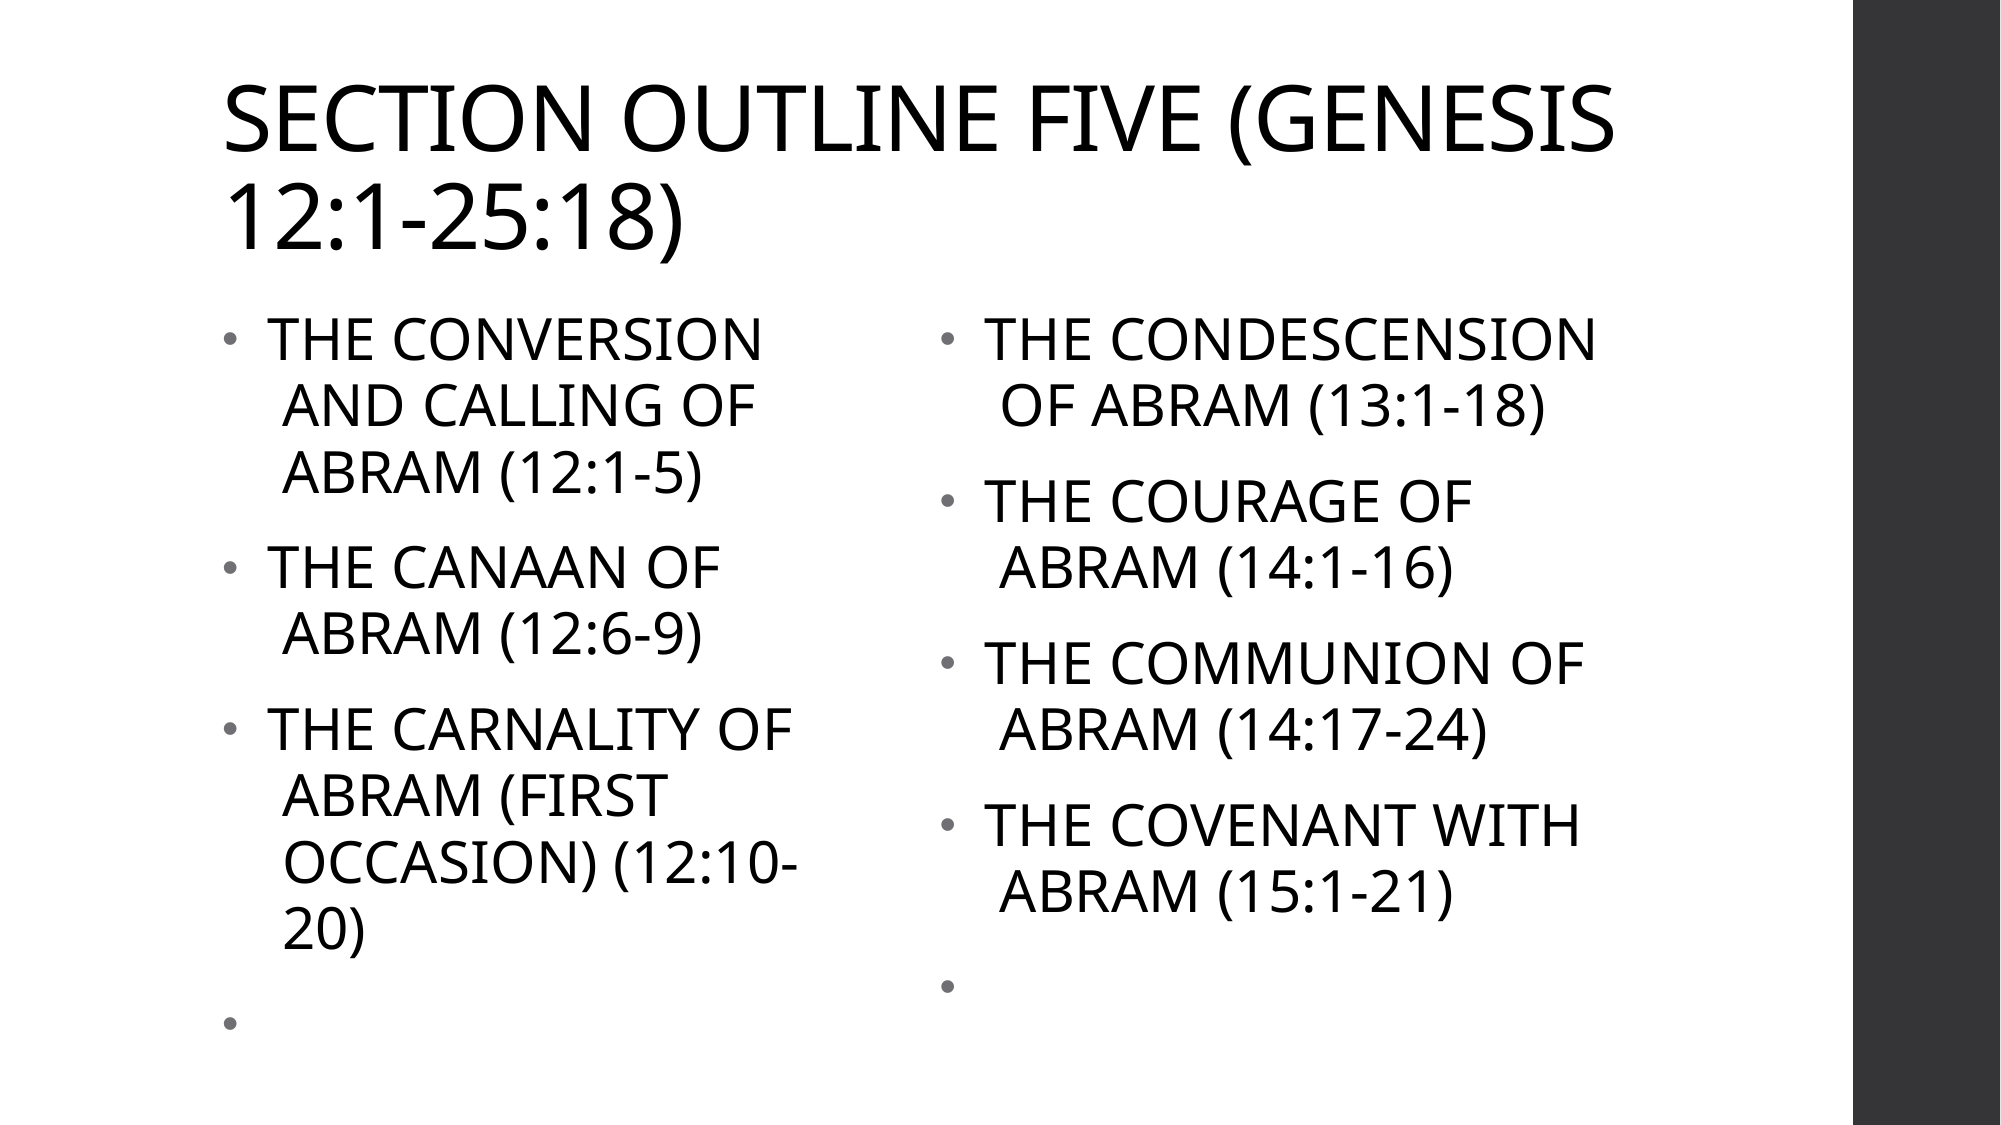

# SECTION OUTLINE FIVE (GENESIS 12:1-25:18)
 THE CONVERSION AND CALLING OF ABRAM (12:1-5)
 THE CANAAN OF ABRAM (12:6-9)
 THE CARNALITY OF ABRAM (FIRST OCCASION) (12:10-20)
 THE CONDESCENSION OF ABRAM (13:1-18)
 THE COURAGE OF ABRAM (14:1-16)
 THE COMMUNION OF ABRAM (14:17-24)
 THE COVENANT WITH ABRAM (15:1-21)